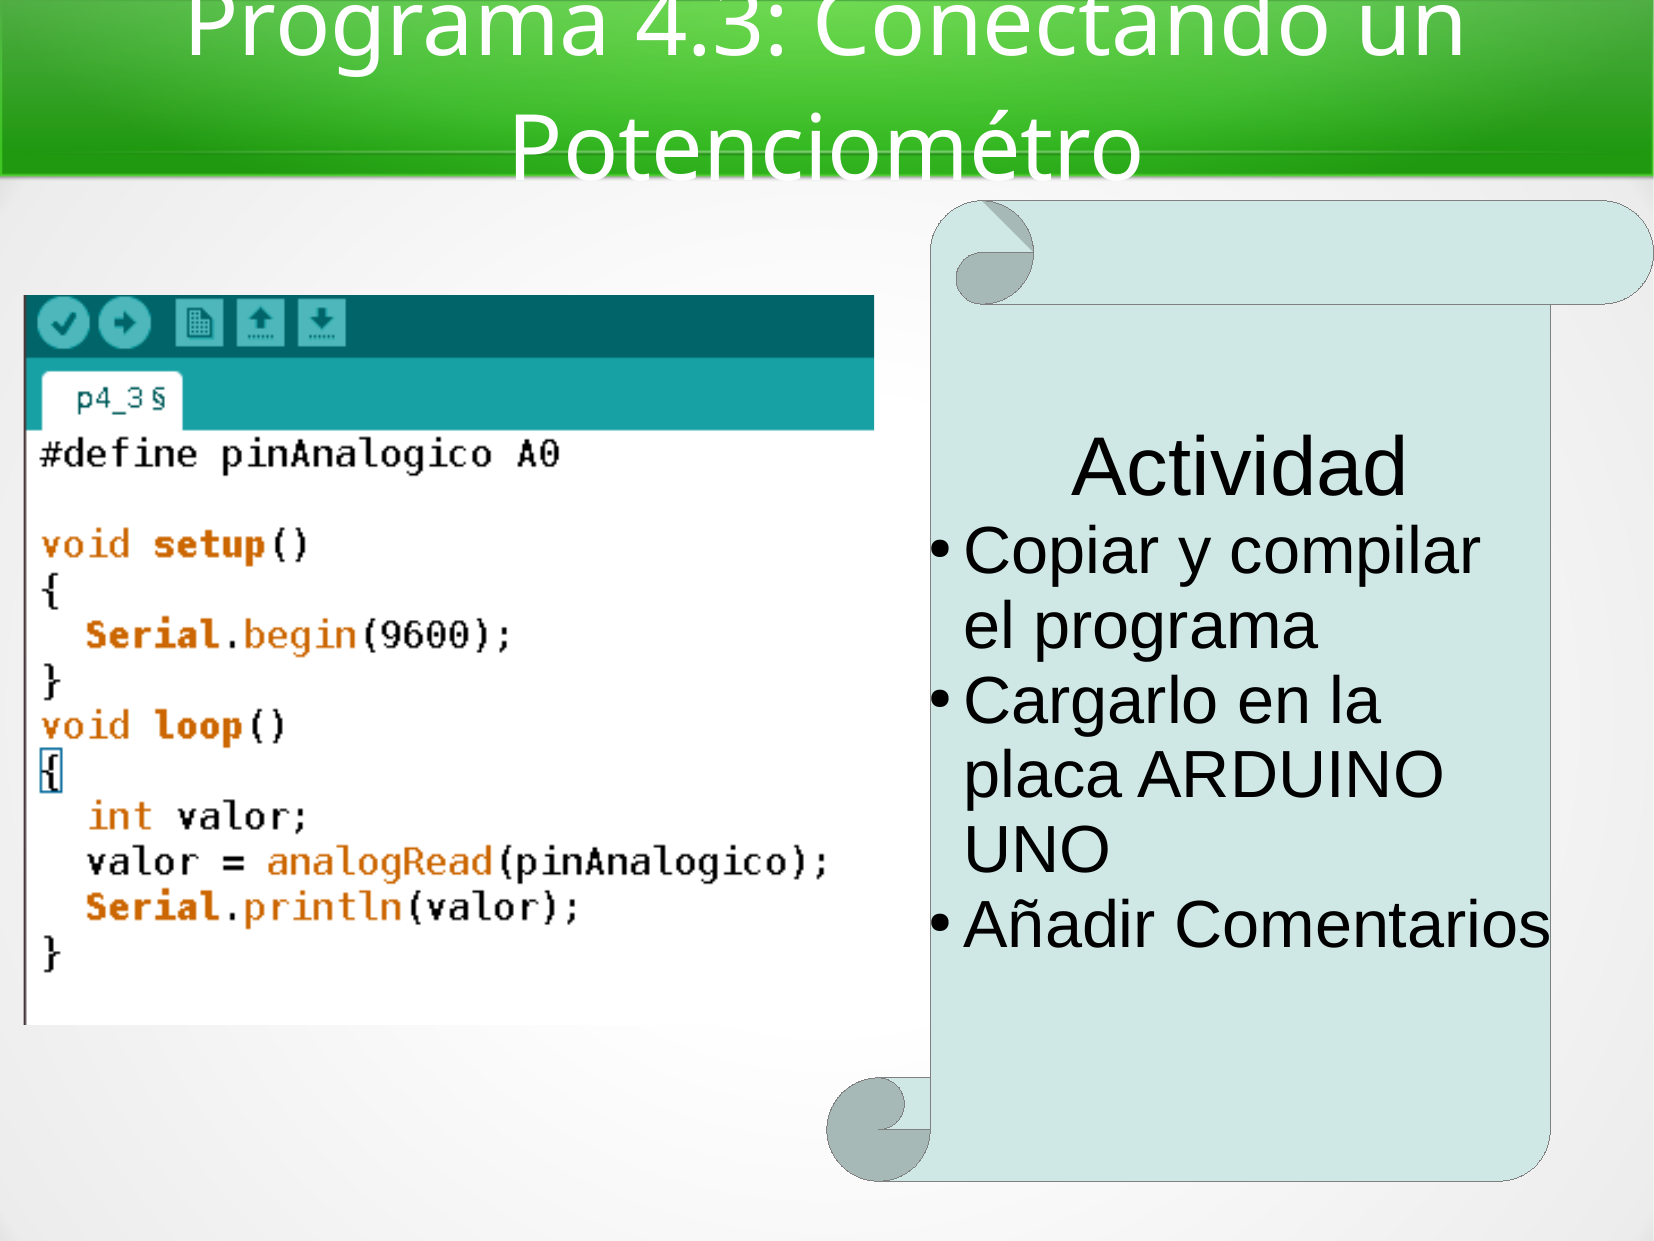

# Programa 4.3: Conectando un Potenciométro
Actividad
Copiar y compilar
el programa
Cargarlo en la
placa ARDUINO
UNO
Añadir Comentarios